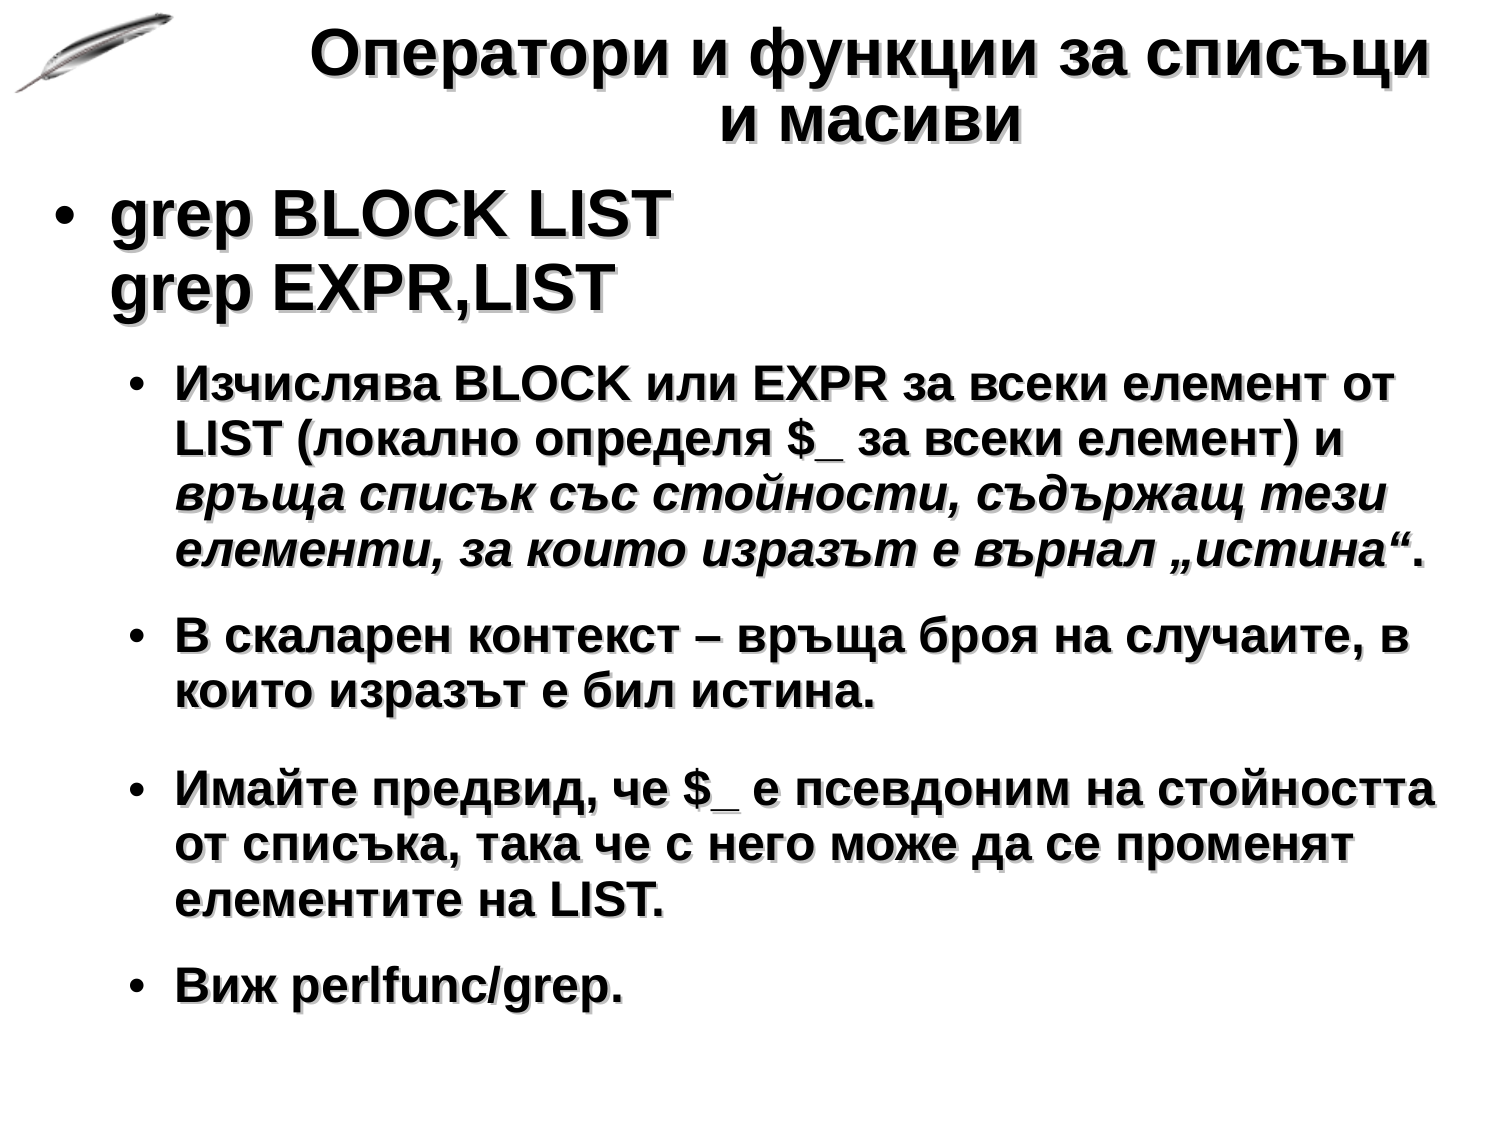

# Оператори и функции за списъци и масиви
grep BLOCK LIST
grep EXPR,LIST
Изчислява BLOCK или EXPR за всеки елемент от LIST (локално определя $_ за всеки елемент) и връща списък със стойности, съдържащ тези елементи, за които изразът е върнал „истина“.
В скаларен контекст – връща броя на случаите, в които изразът е бил истина.
Имайте предвид, че $_ е псевдоним на стойността от списъка, така че с него може да се променят елементите на LIST.
Виж perlfunc/grep.